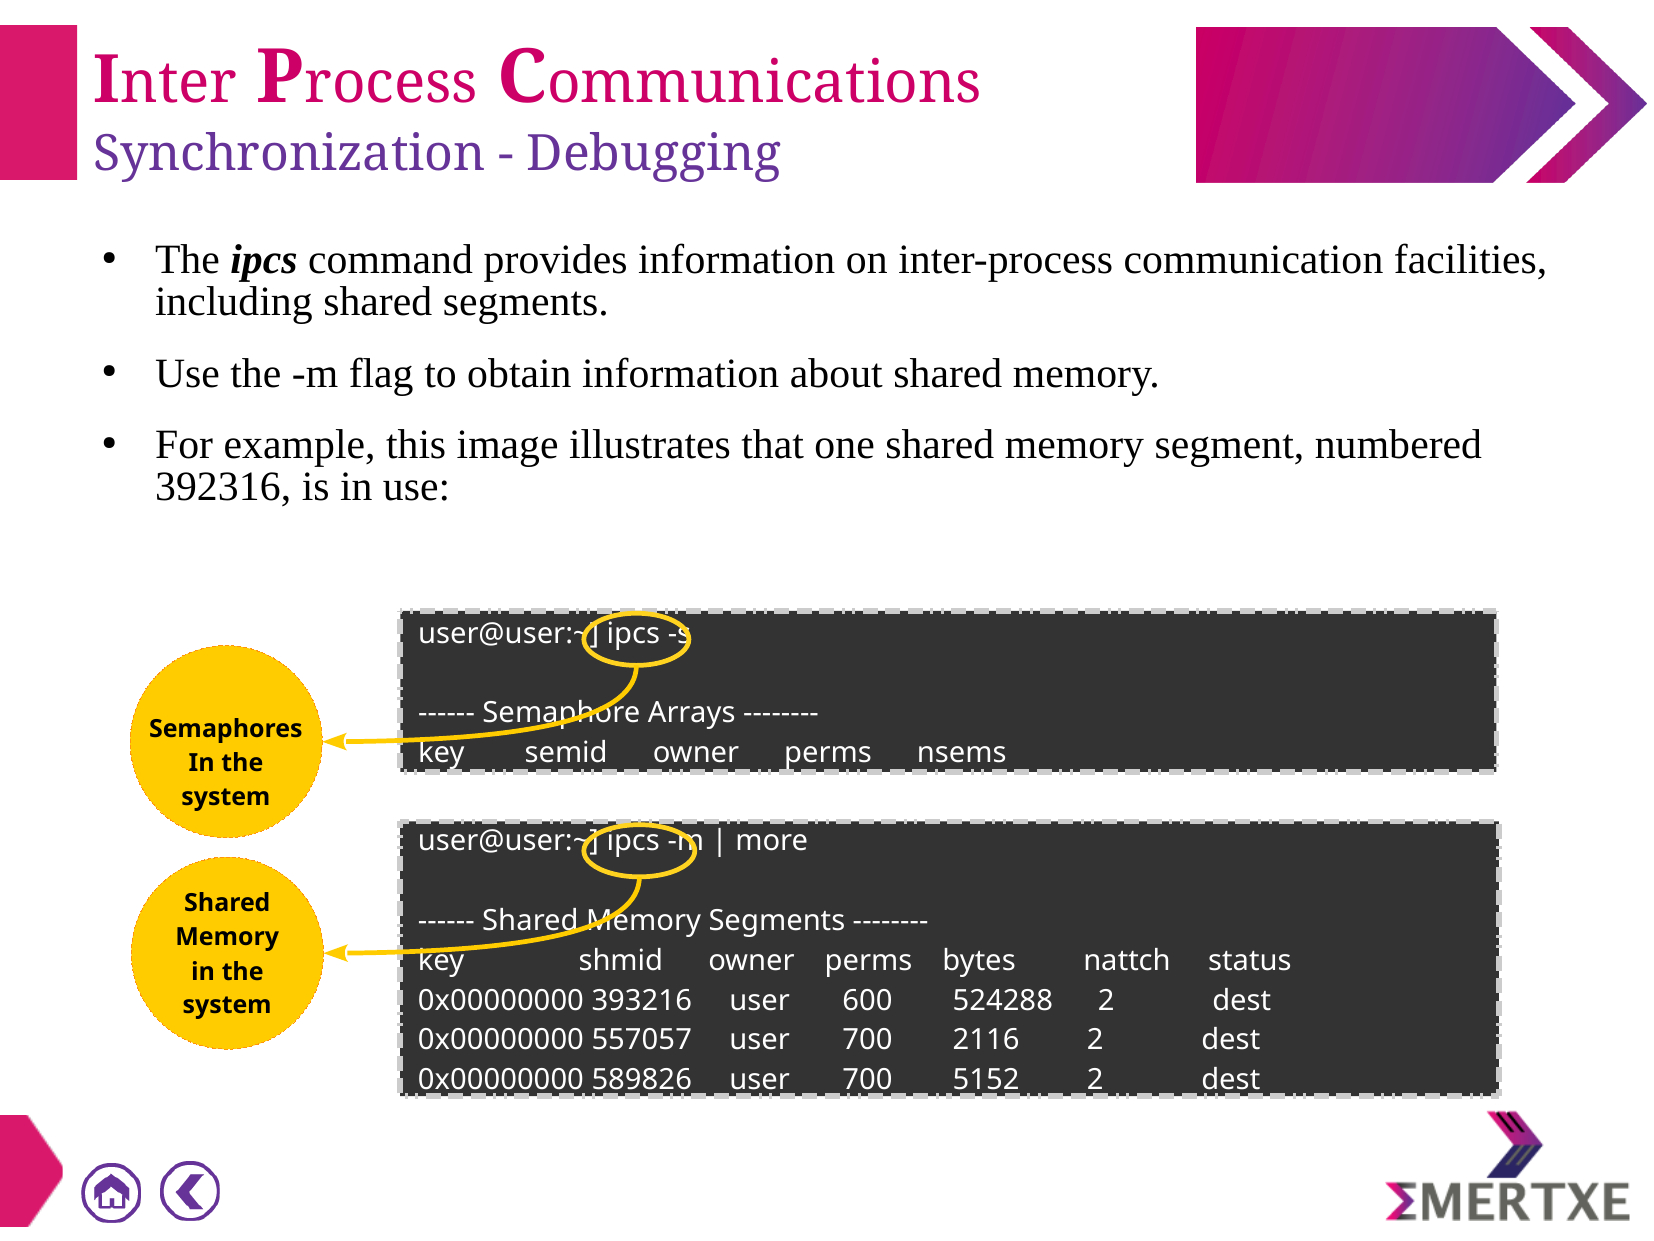

# Inter Process Communications Synchronization - Debugging
The ipcs command provides information on inter-process communication facilities, including shared segments.
Use the -m flag to obtain information about shared memory.
For example, this image illustrates that one shared memory segment, numbered 392316, is in use:
user@user:~] ipcs -s
------ Semaphore Arrays --------
key semid owner perms nsems
Semaphores
In the
system
user@user:~] ipcs -m | more
------ Shared Memory Segments --------
key 	 shmid owner perms bytes nattch status
0x00000000 393216 user 600 524288 2 dest
0x00000000 557057 user 700 2116 2 dest
0x00000000 589826 user 700 5152 2 dest
Shared
Memory
in the
system